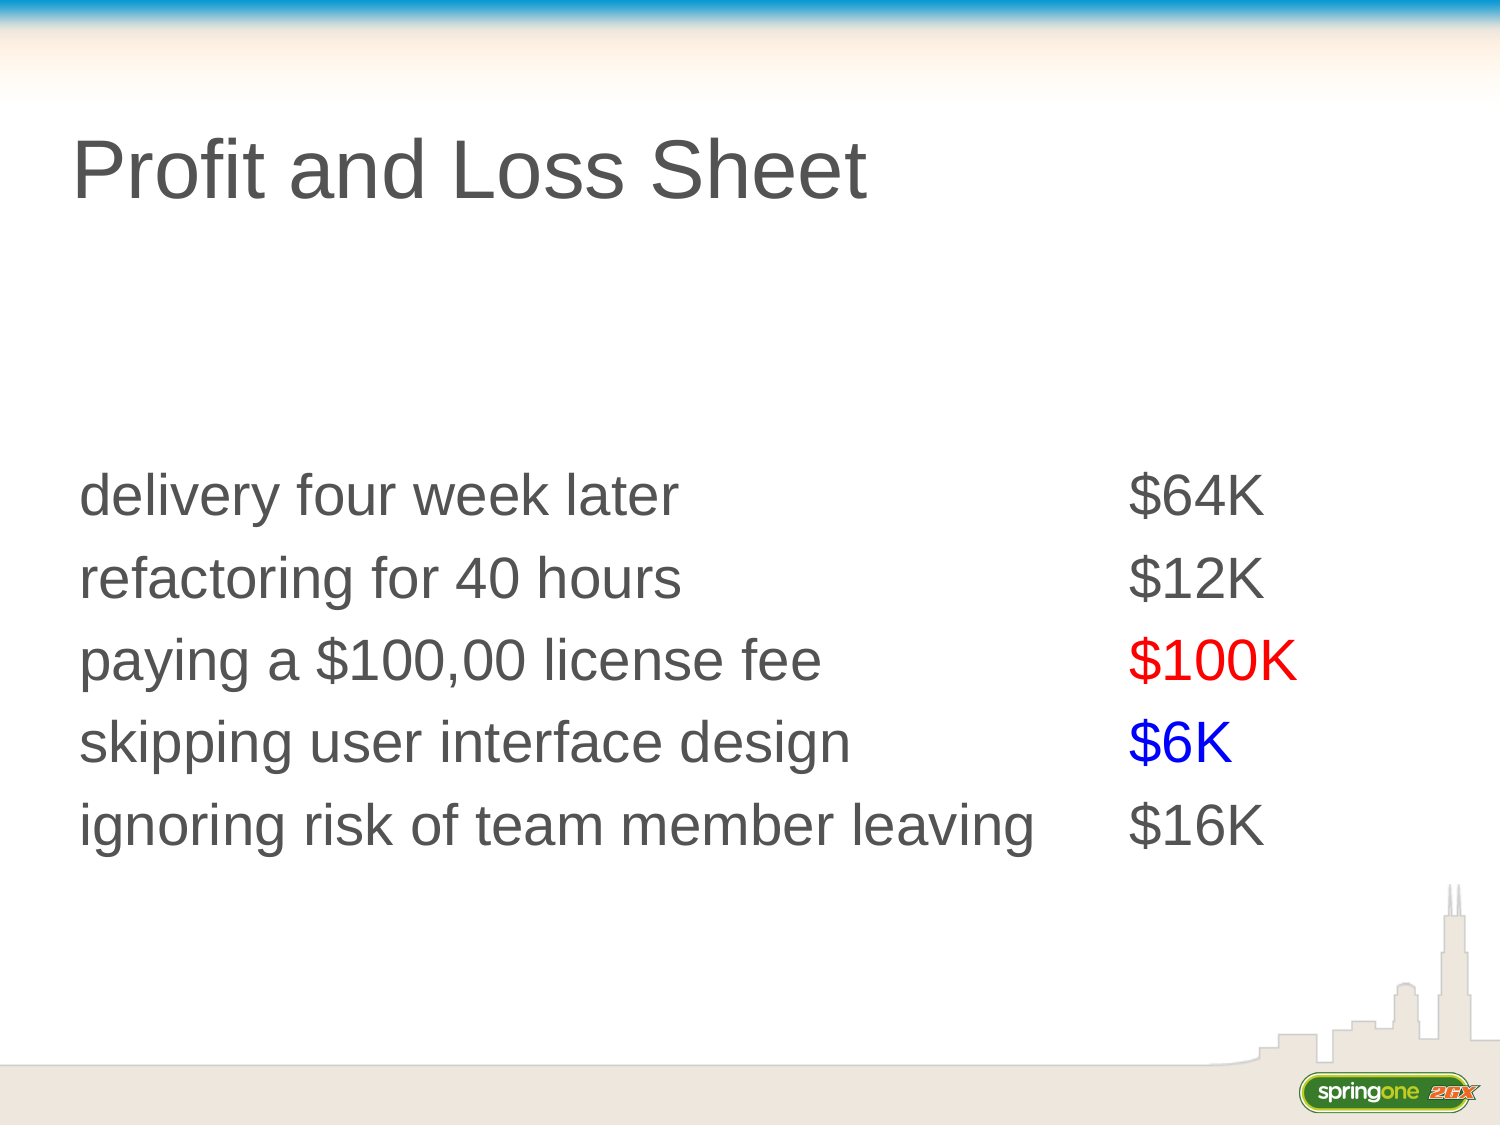

# Profit and Loss Sheet
delivery four week later			$64K
refactoring for 40 hours			$12K
paying a $100,00 license fee			$100K
skipping user interface design		$6K
ignoring risk of team member leaving	$16K